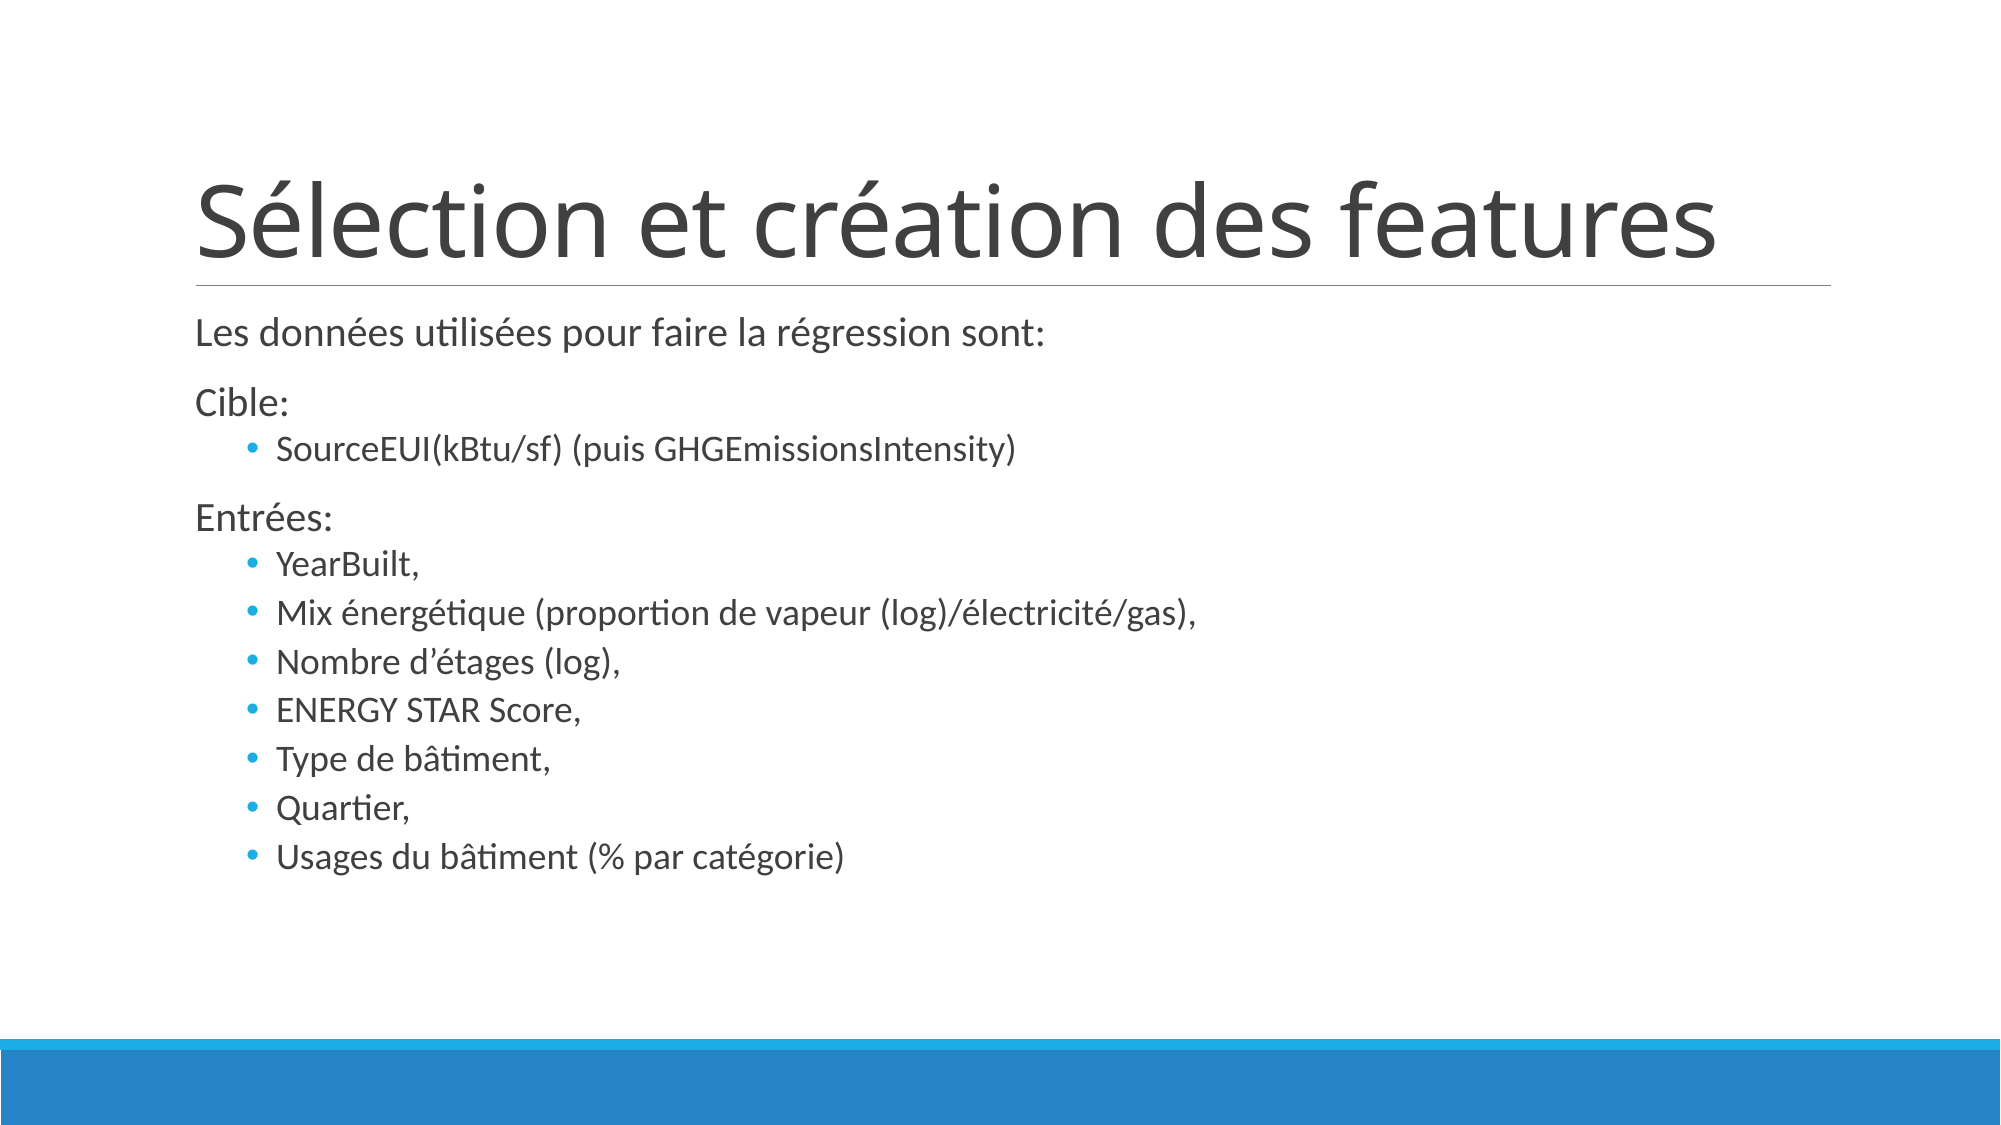

# Sélection et création des features
Les données utilisées pour faire la régression sont:
Cible:
SourceEUI(kBtu/sf) (puis GHGEmissionsIntensity)
Entrées:
YearBuilt,
Mix énergétique (proportion de vapeur (log)/électricité/gas),
Nombre d’étages (log),
ENERGY STAR Score,
Type de bâtiment,
Quartier,
Usages du bâtiment (% par catégorie)